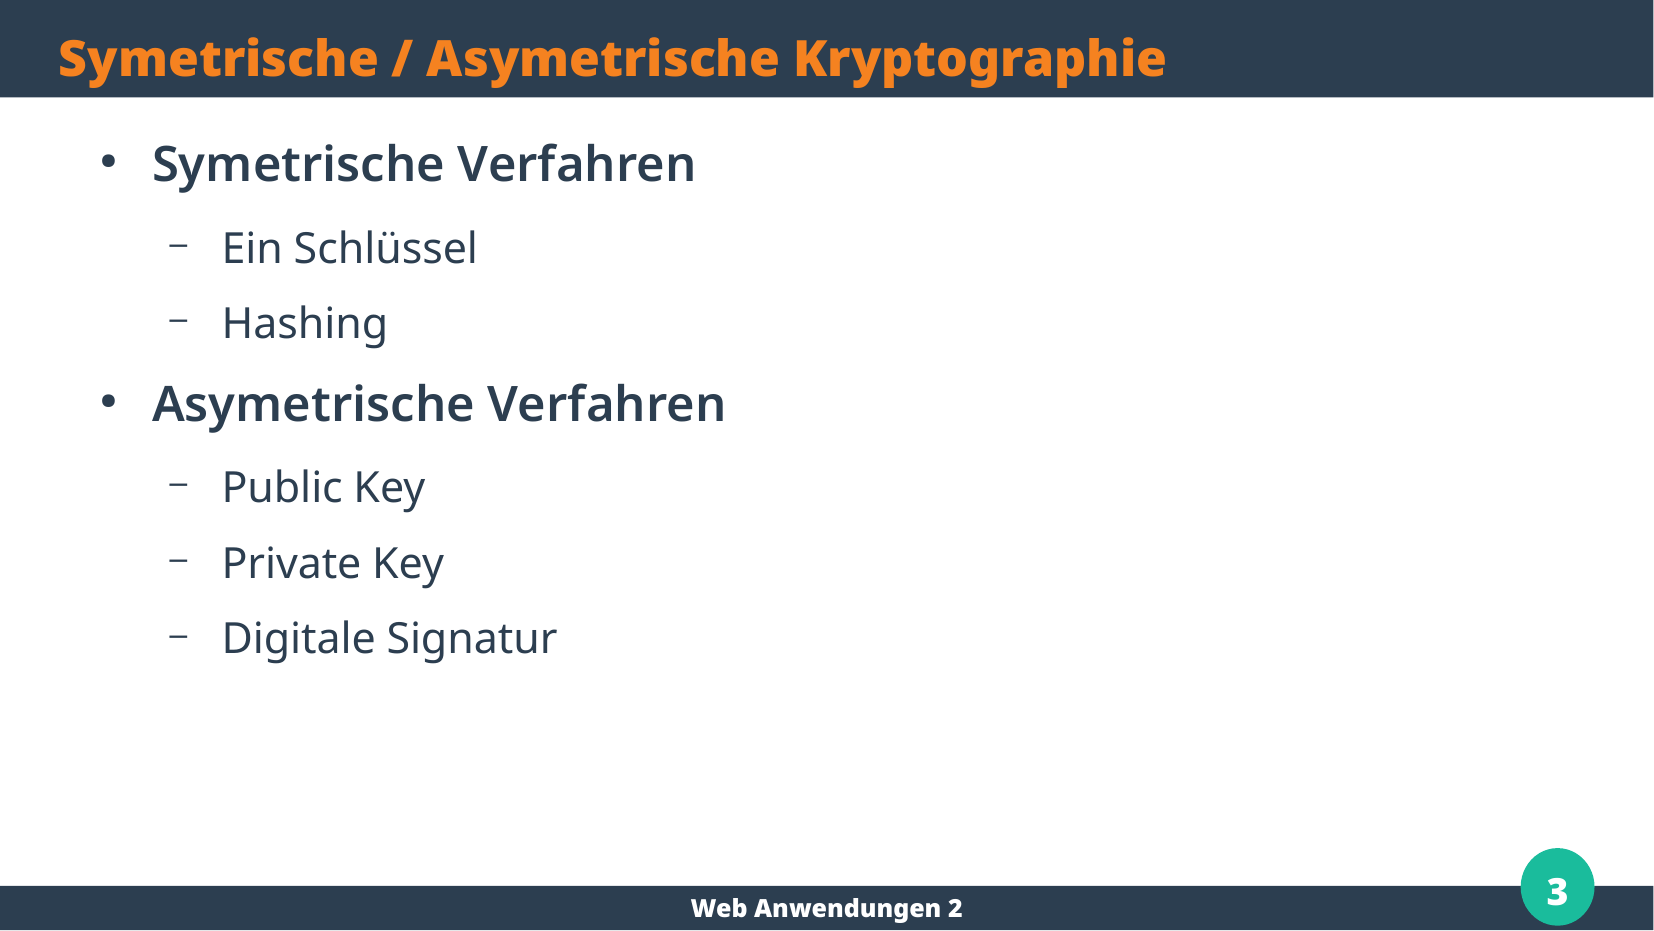

# Symetrische / Asymetrische Kryptographie
Symetrische Verfahren
Ein Schlüssel
Hashing
Asymetrische Verfahren
Public Key
Private Key
Digitale Signatur
3